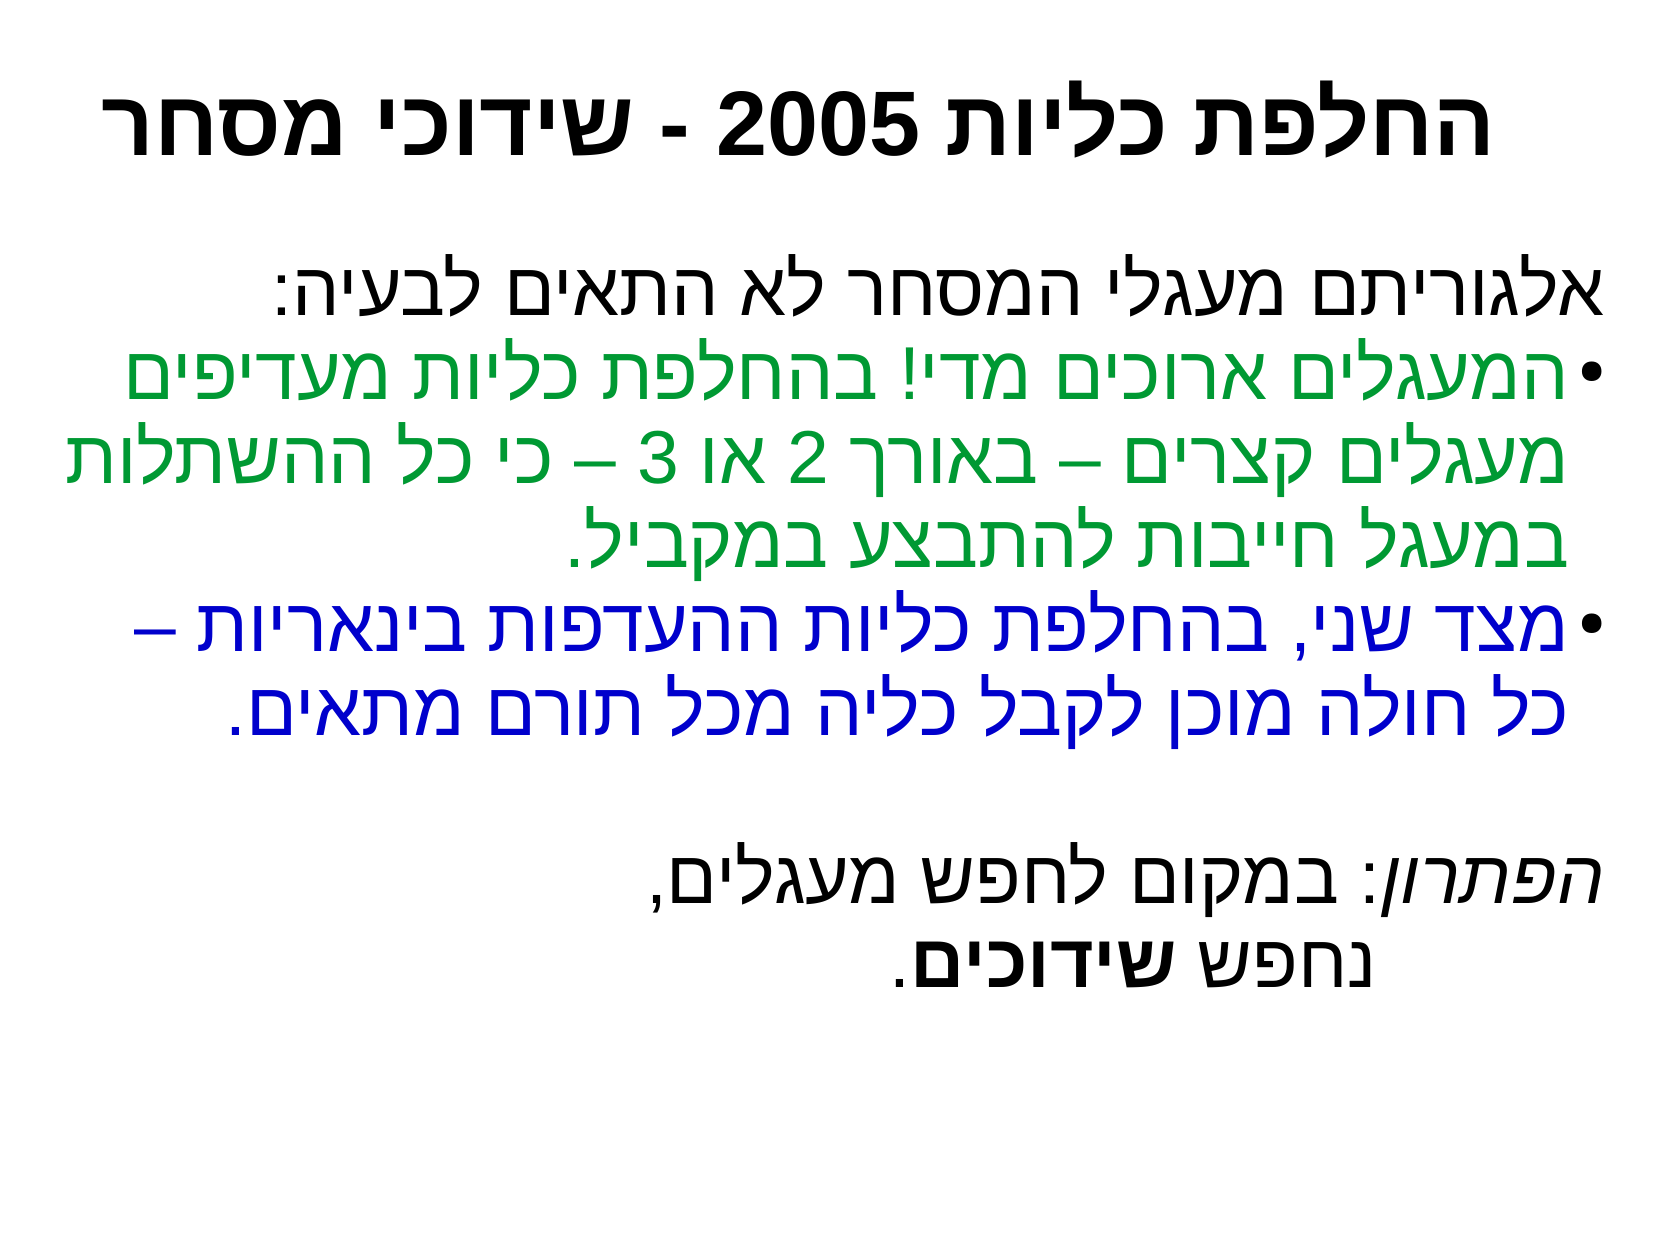

# החלפת כליות 2005 - שידוכי מסחר
אלגוריתם מעגלי המסחר לא התאים לבעיה:
המעגלים ארוכים מדי! בהחלפת כליות מעדיפים מעגלים קצרים – באורך 2 או 3 – כי כל ההשתלות במעגל חייבות להתבצע במקביל.
מצד שני, בהחלפת כליות ההעדפות בינאריות – כל חולה מוכן לקבל כליה מכל תורם מתאים.
הפתרון: במקום לחפש מעגלים,
 נחפש שידוכים.